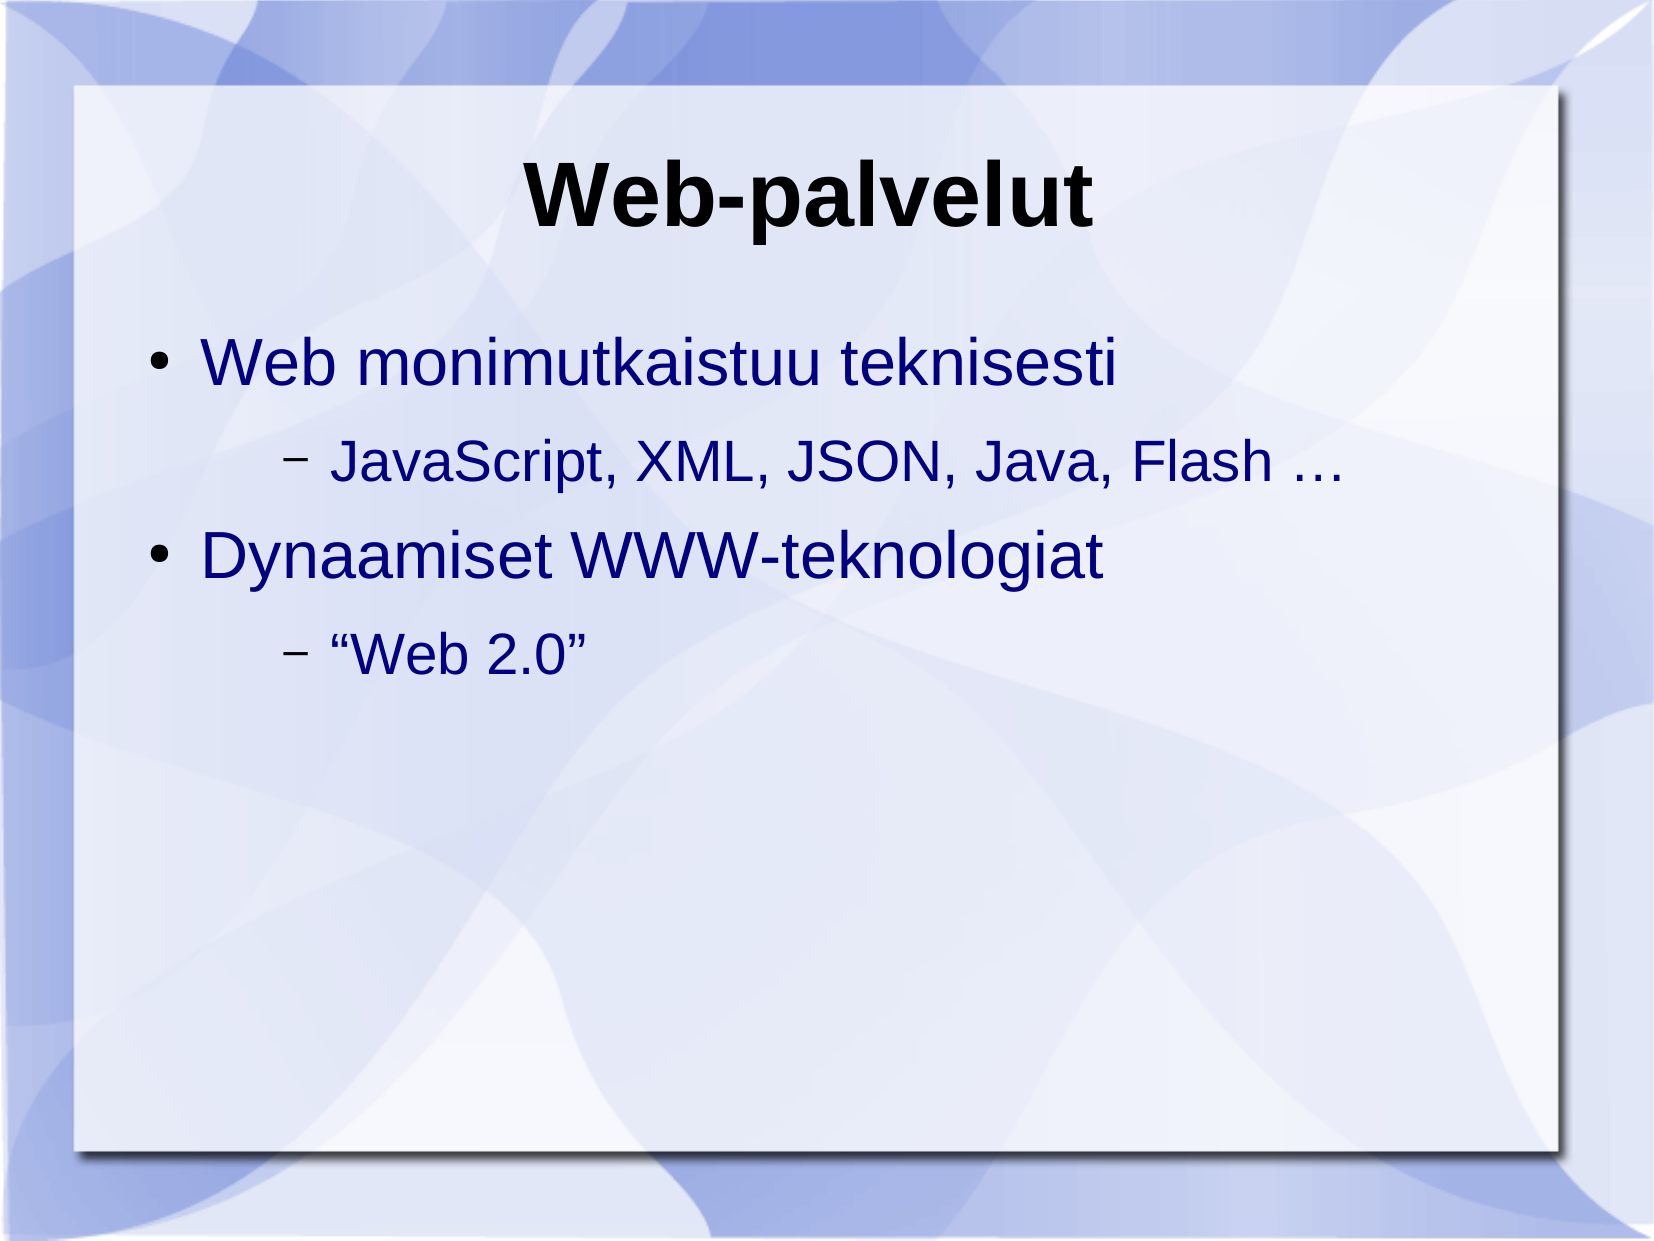

# Web-palvelut
Web monimutkaistuu teknisesti
JavaScript, XML, JSON, Java, Flash …
Dynaamiset WWW-teknologiat
“Web 2.0”